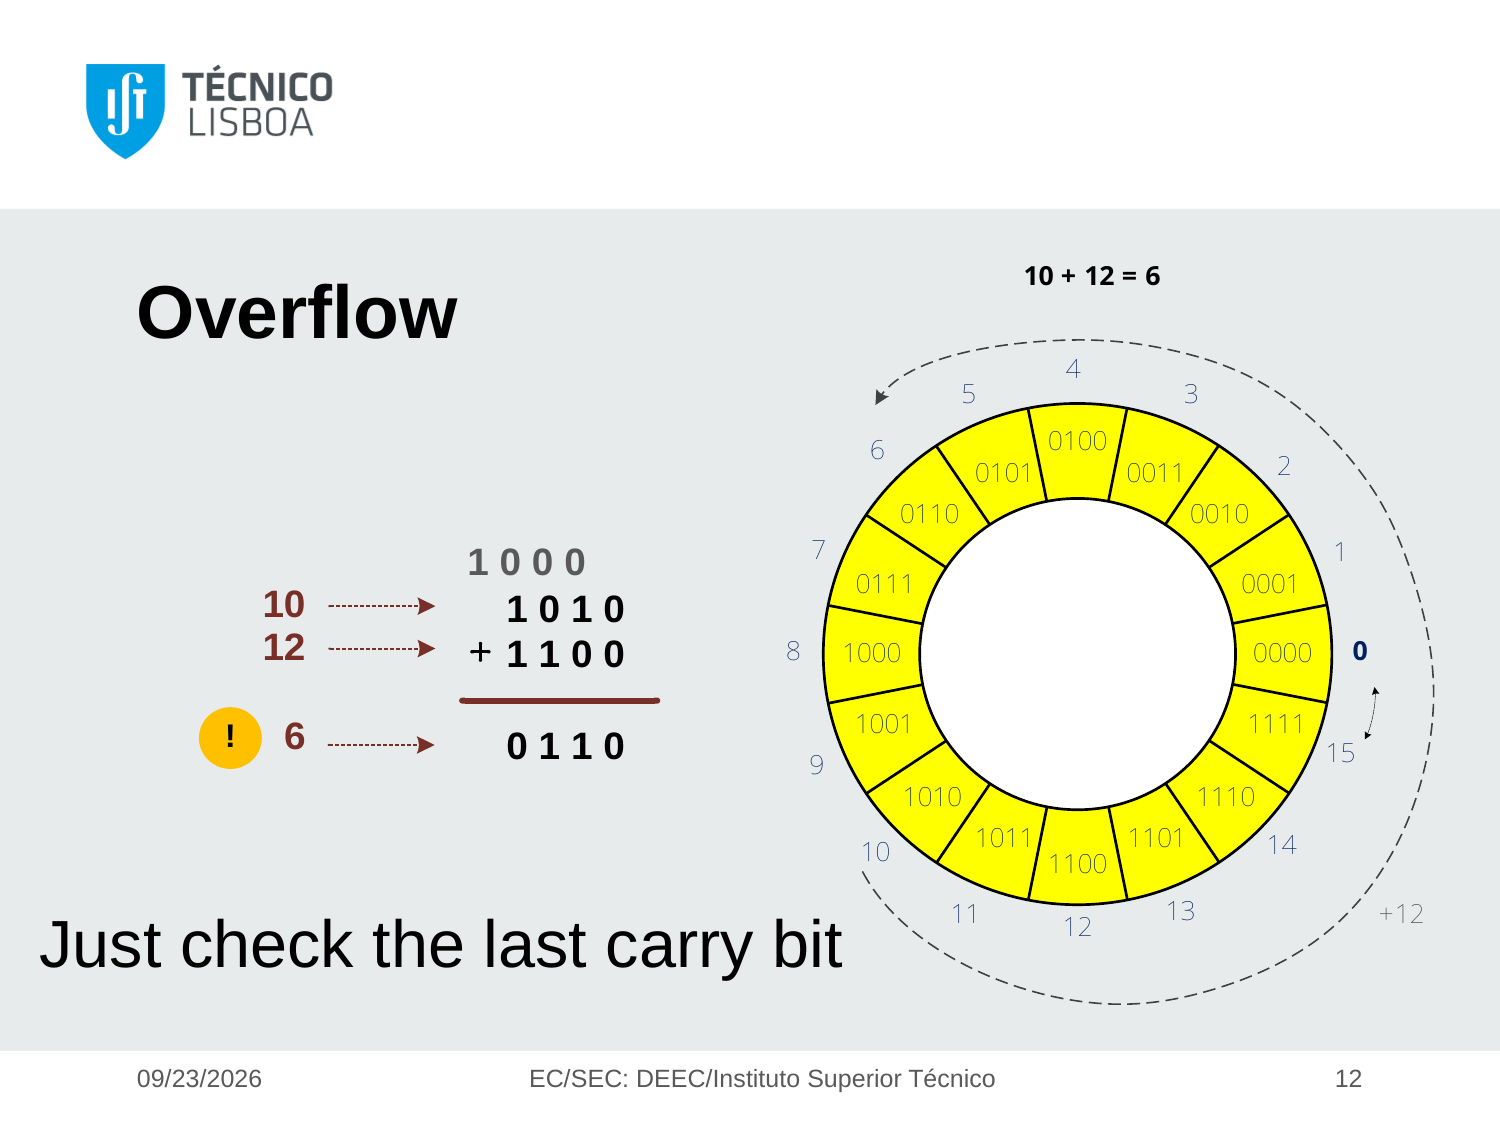

# Overflow
Just check the last carry bit
EC/SEC: DEEC/Instituto Superior Técnico